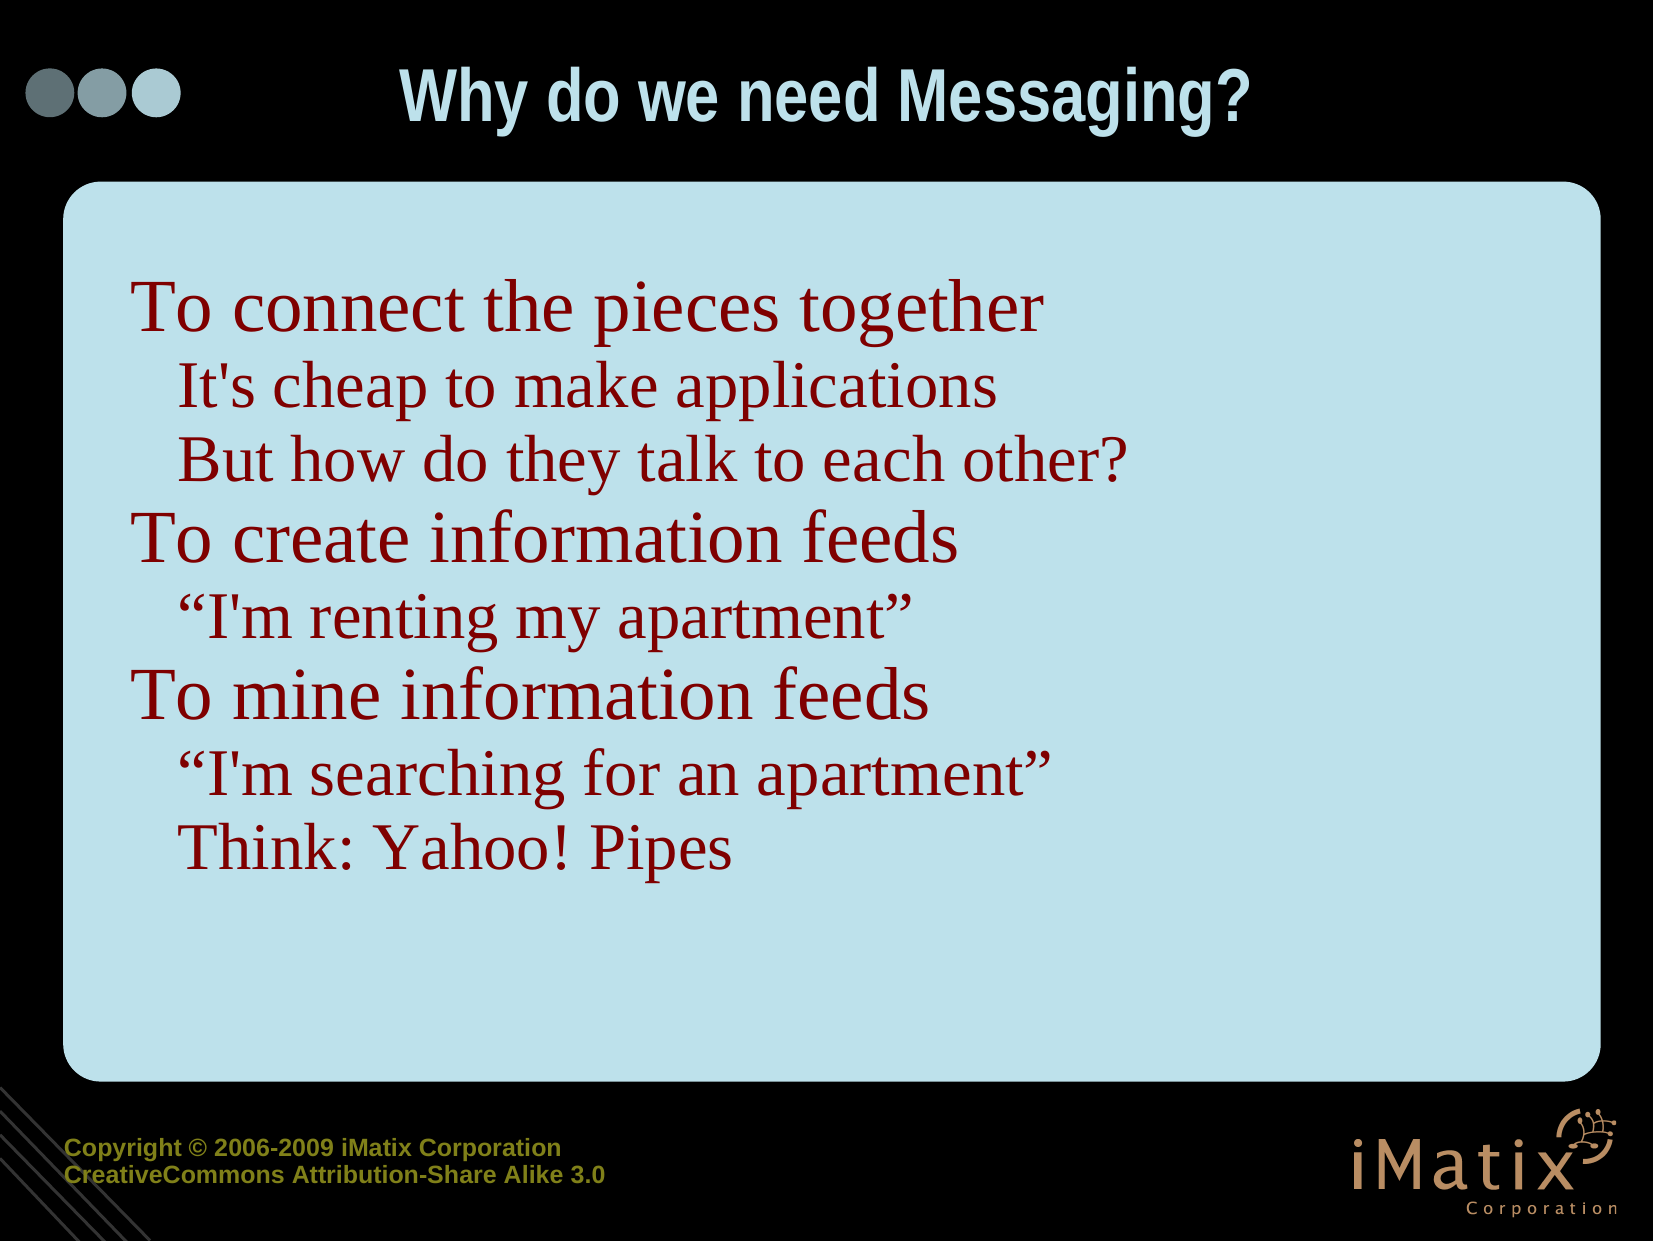

# Why do we need Messaging?
To connect the pieces together
It's cheap to make applications
But how do they talk to each other?
To create information feeds
“I'm renting my apartment”
To mine information feeds
“I'm searching for an apartment”
Think: Yahoo! Pipes